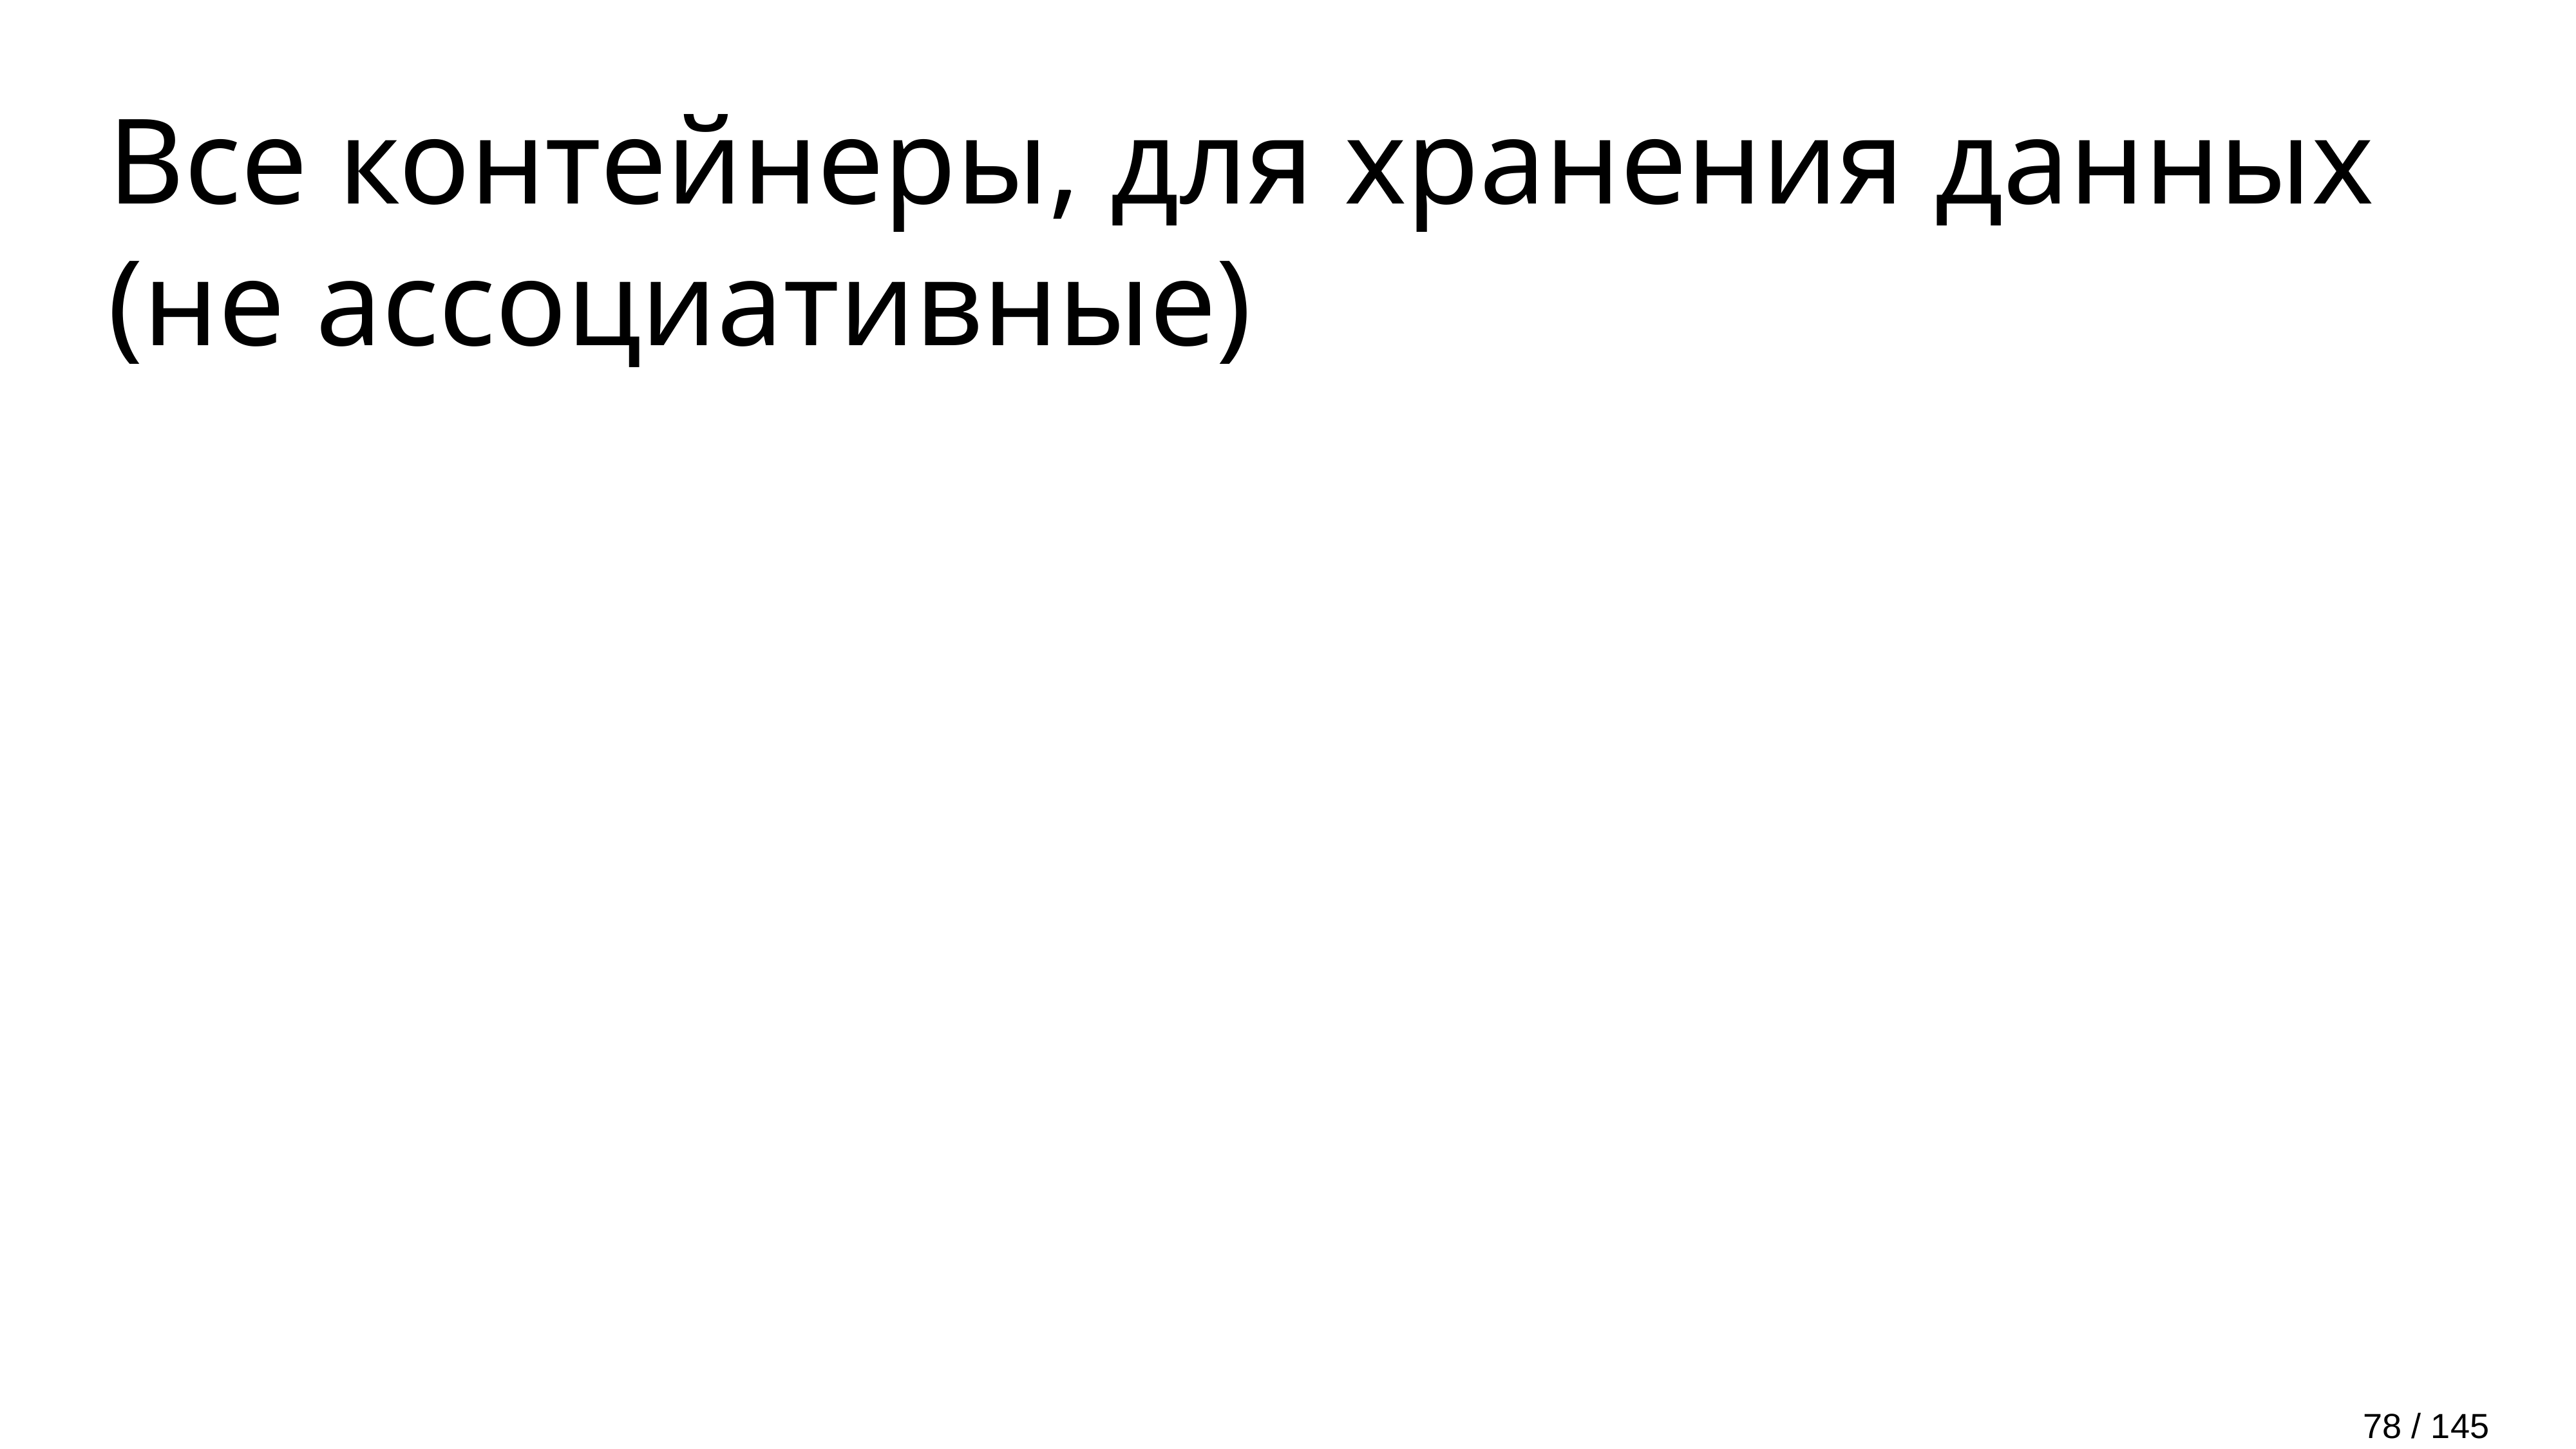

# Все контейнеры, для хранения данных (не ассоциативные)